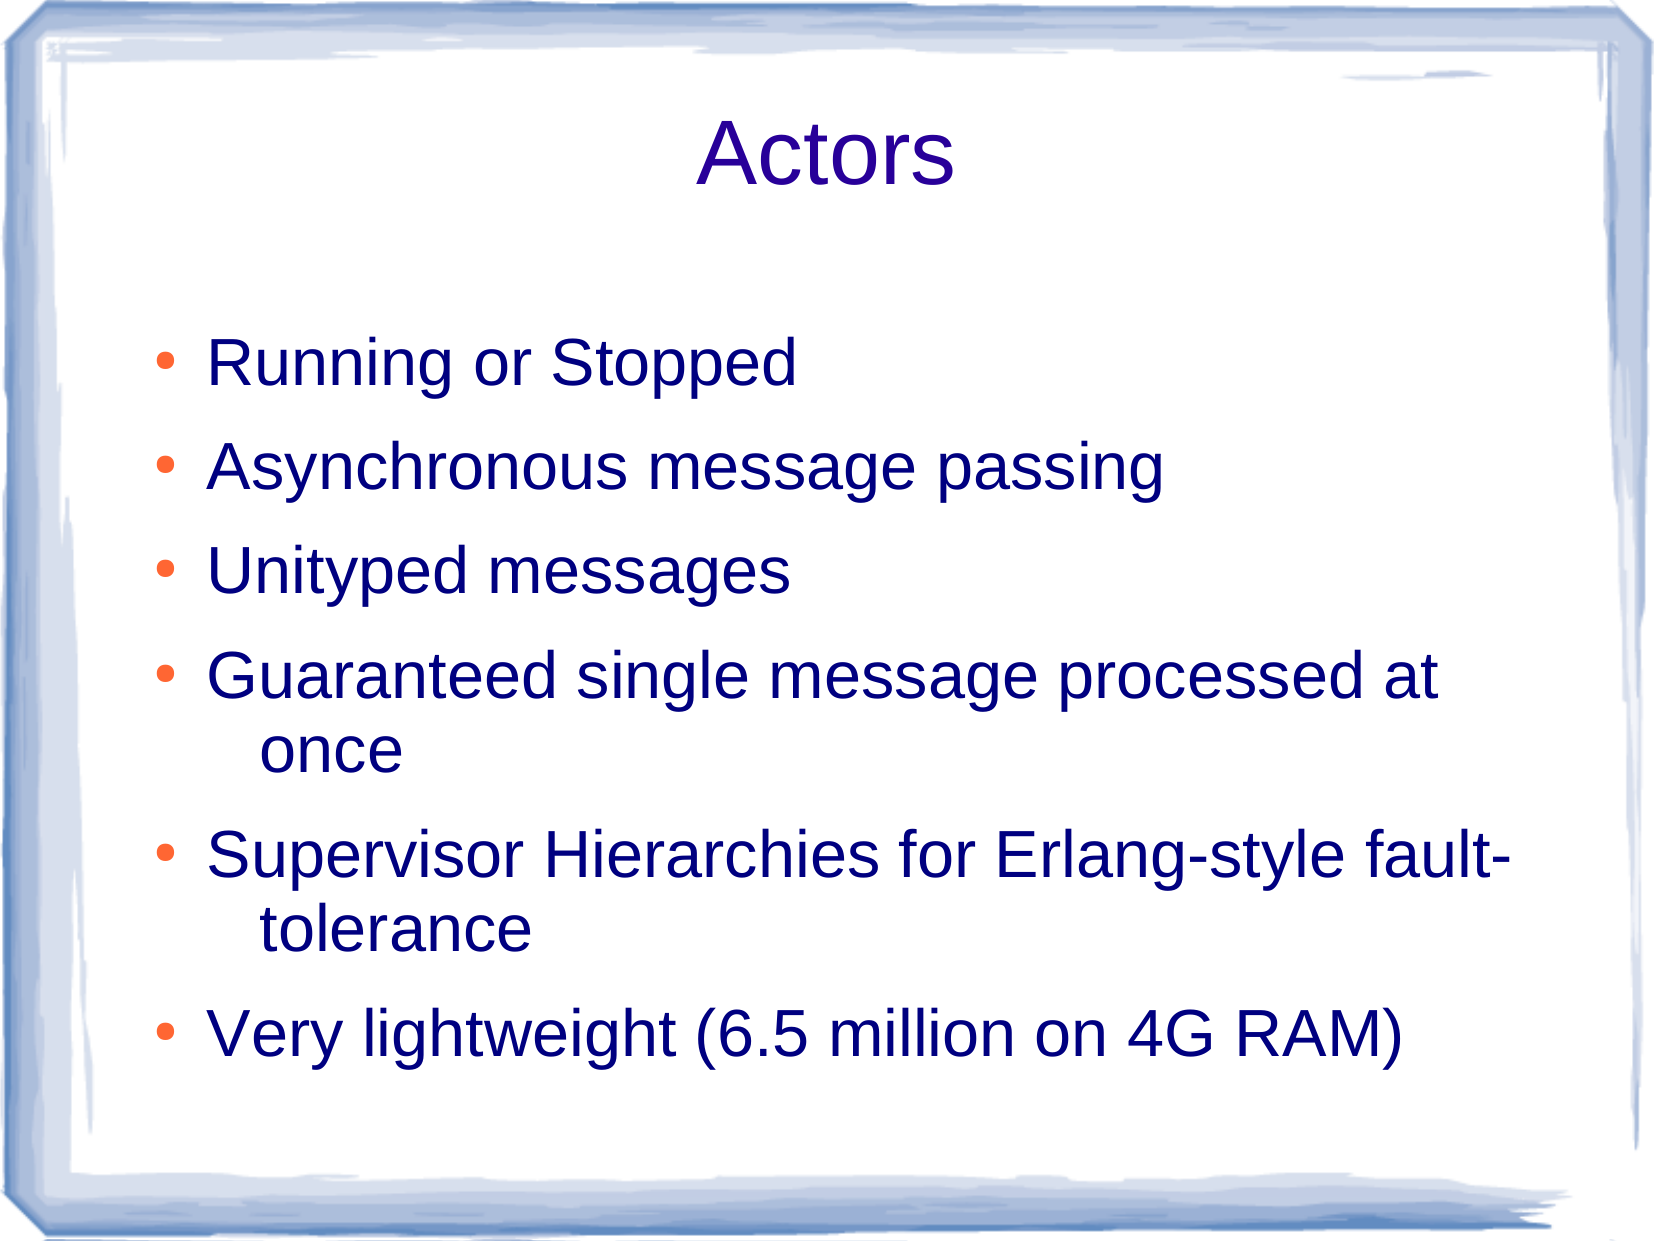

# Actors
Running or Stopped
Asynchronous message passing
Unityped messages
Guaranteed single message processed at once
Supervisor Hierarchies for Erlang-style fault-tolerance
Very lightweight (6.5 million on 4G RAM)